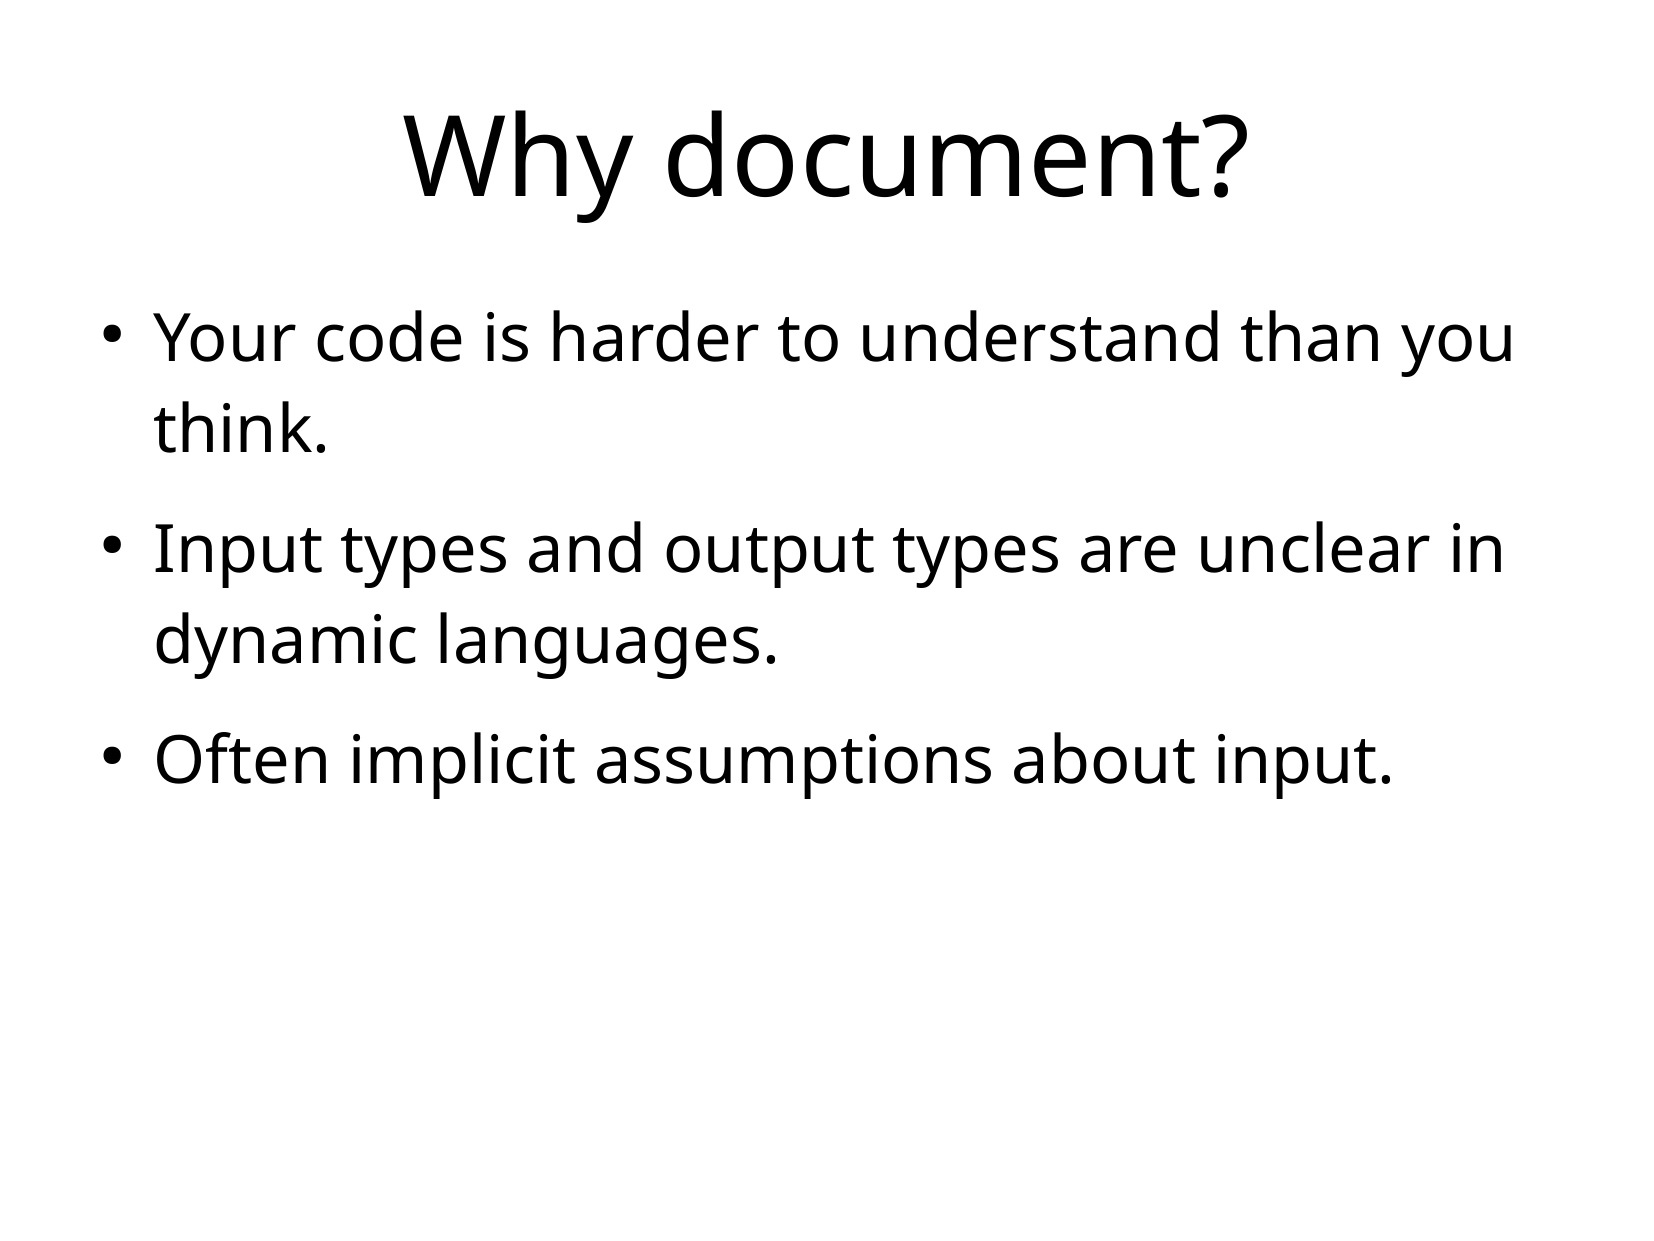

# Why document?
Your code is harder to understand than you think.
Input types and output types are unclear in dynamic languages.
Often implicit assumptions about input.